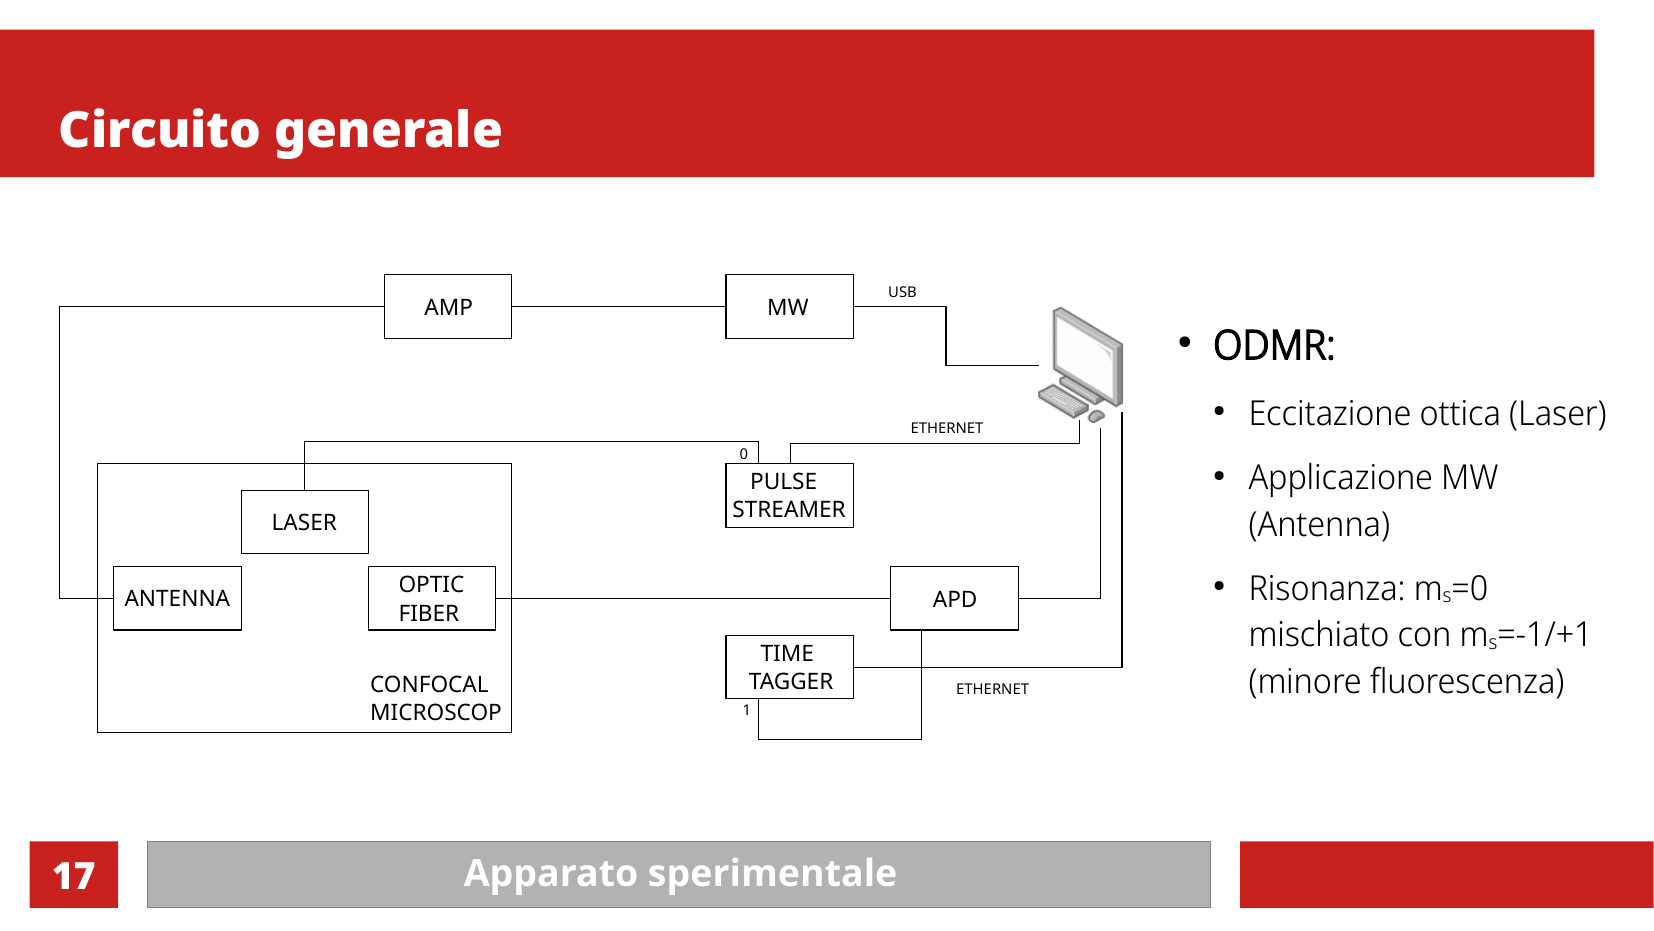

# Circuito generale
ODMR:
Eccitazione ottica (Laser)
Applicazione MW (Antenna)
Risonanza: ms=0 mischiato con ms=-1/+1 (minore fluorescenza)
Apparato sperimentale
17